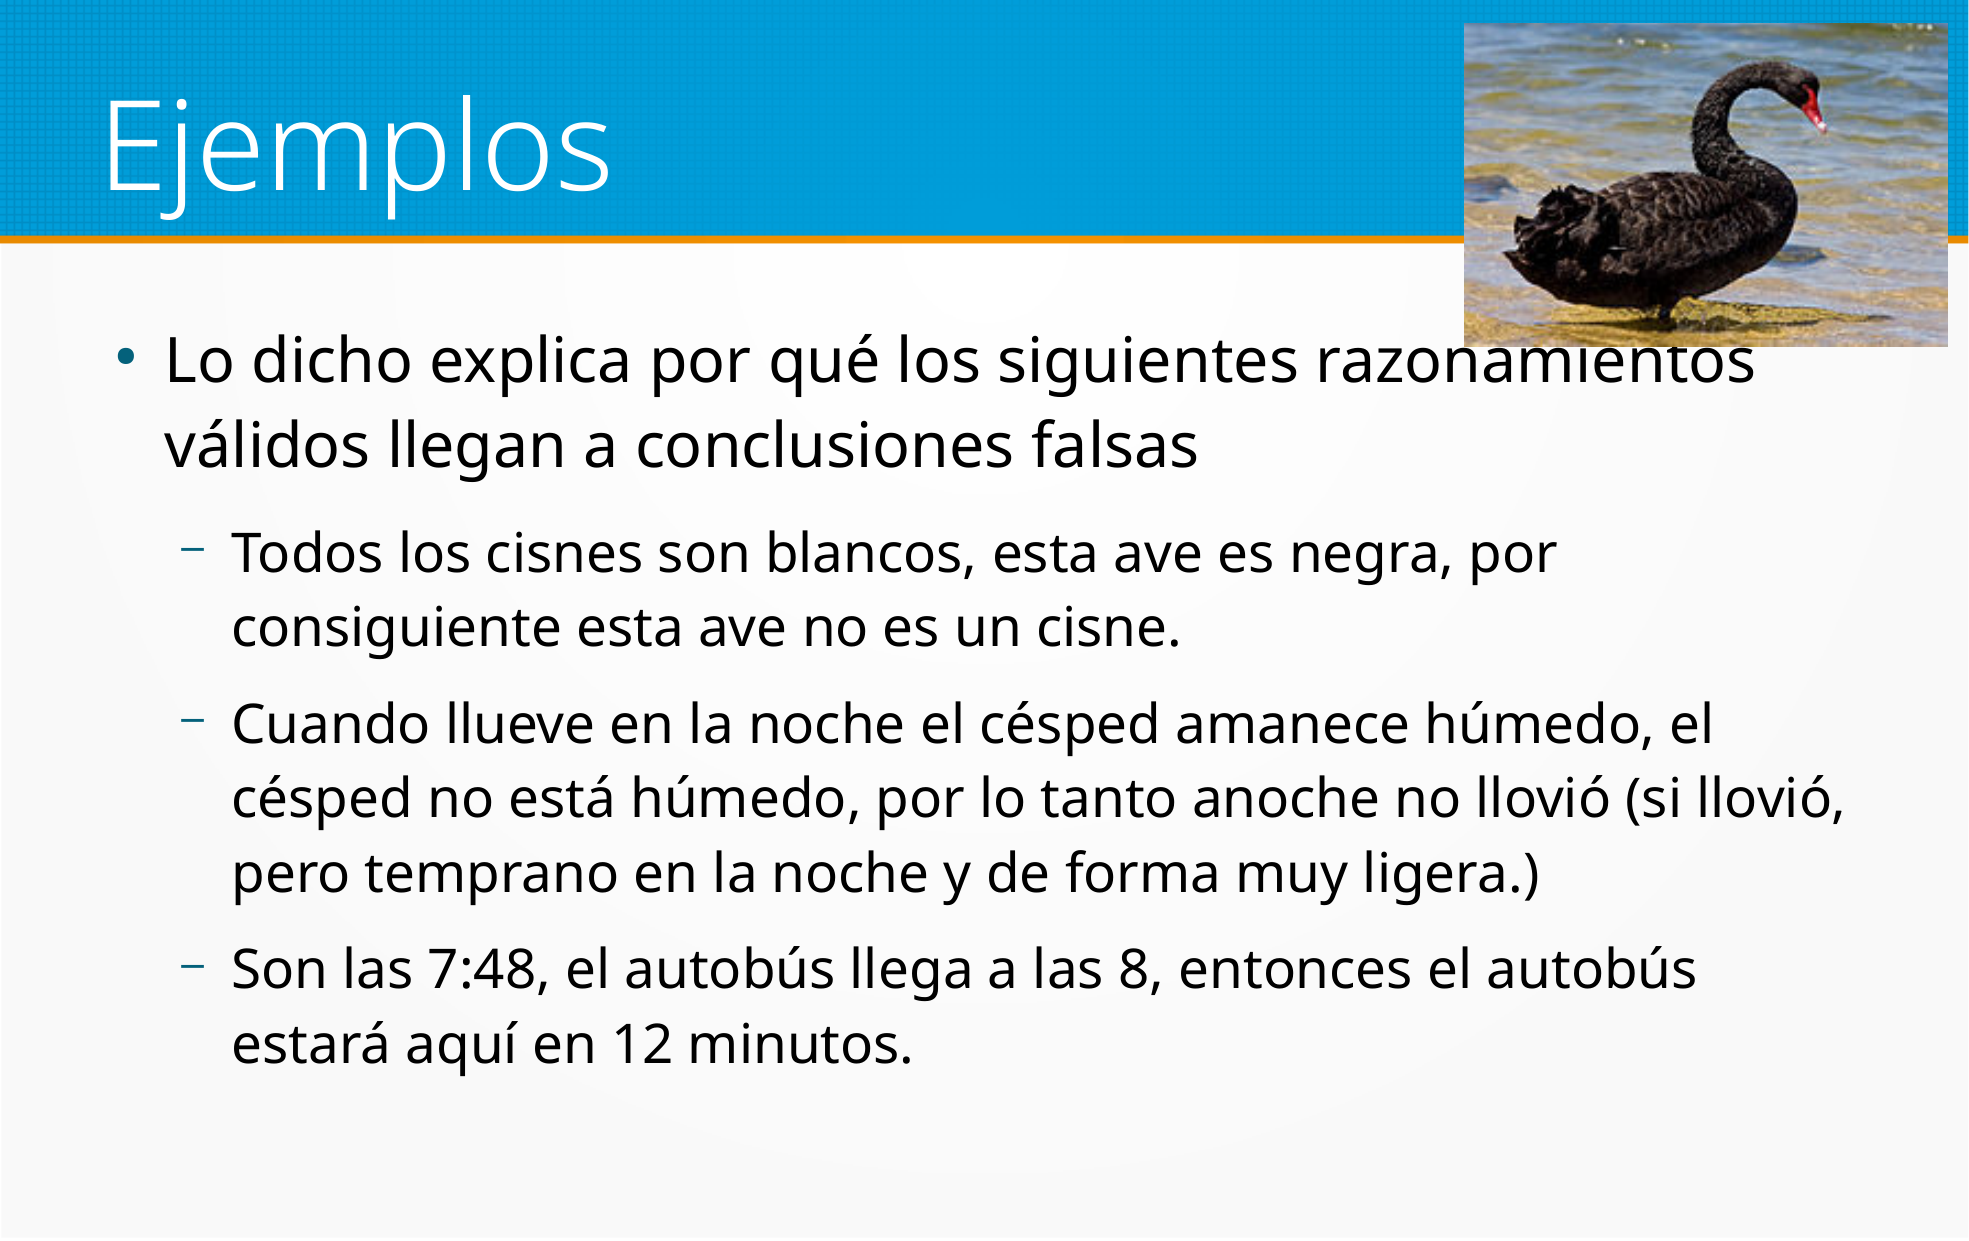

# Ejemplos
Lo dicho explica por qué los siguientes razonamientos válidos llegan a conclusiones falsas
Todos los cisnes son blancos, esta ave es negra, por consiguiente esta ave no es un cisne.
Cuando llueve en la noche el césped amanece húmedo, el césped no está húmedo, por lo tanto anoche no llovió (si llovió, pero temprano en la noche y de forma muy ligera.)
Son las 7:48, el autobús llega a las 8, entonces el autobús estará aquí en 12 minutos.